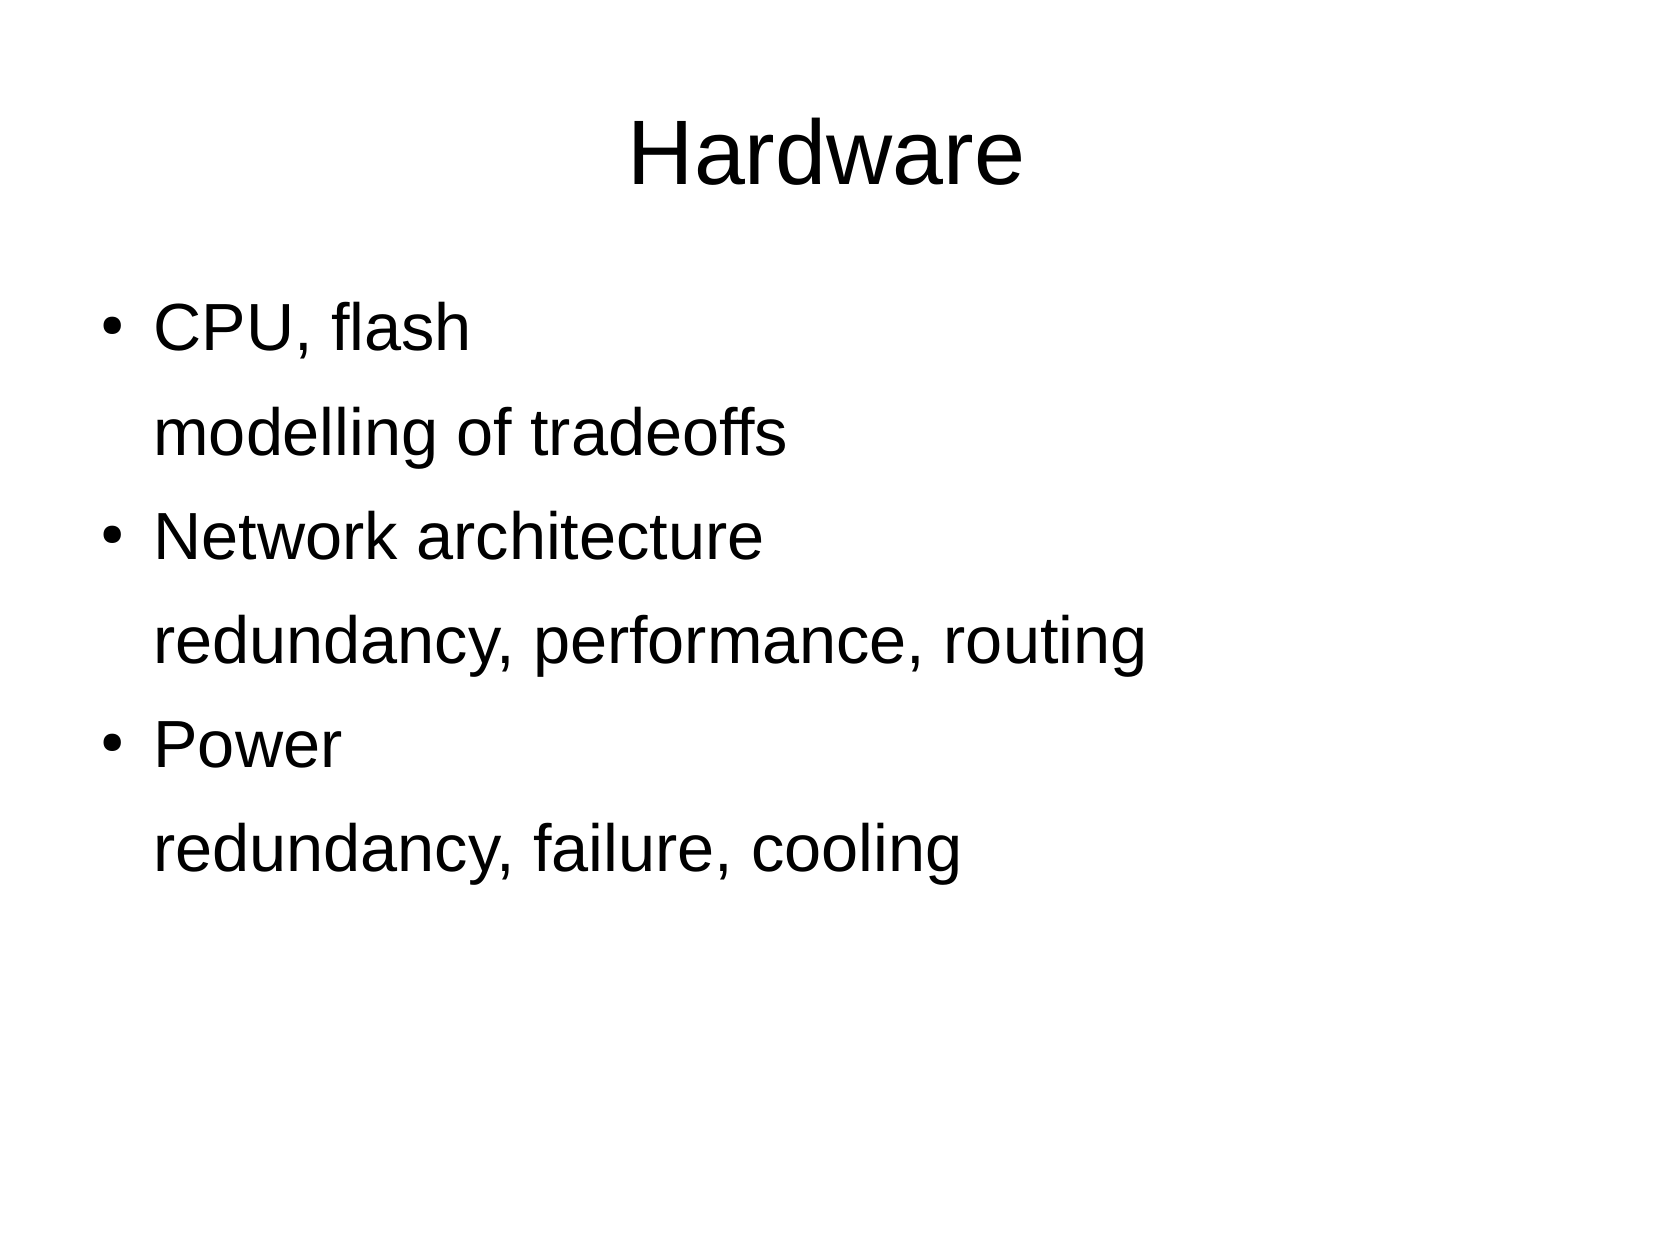

# Hardware
CPU, flash
modelling of tradeoffs
Network architecture
redundancy, performance, routing
Power
redundancy, failure, cooling